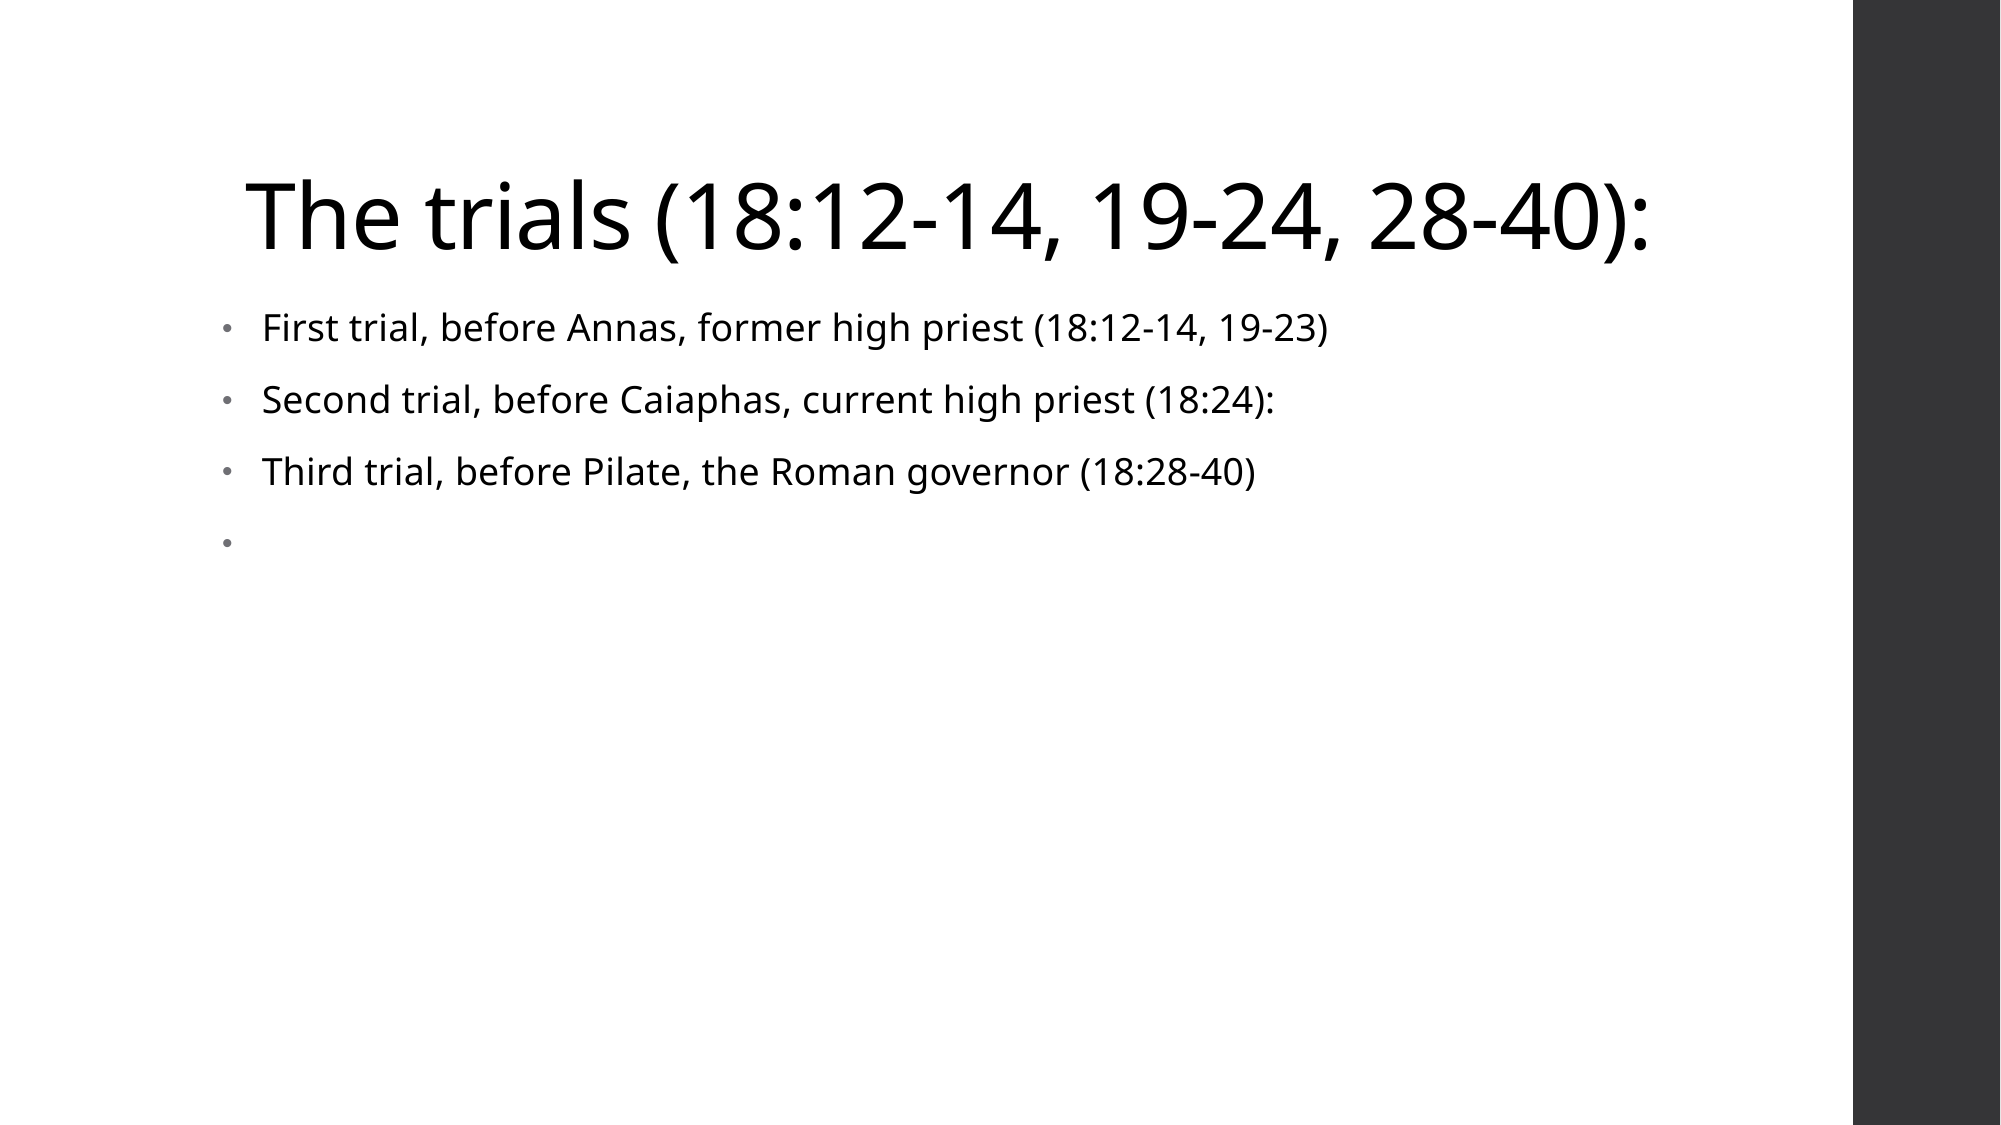

# The trials (18:12-14, 19-24, 28-40):
 First trial, before Annas, former high priest (18:12-14, 19-23)
 Second trial, before Caiaphas, current high priest (18:24):
 Third trial, before Pilate, the Roman governor (18:28-40)